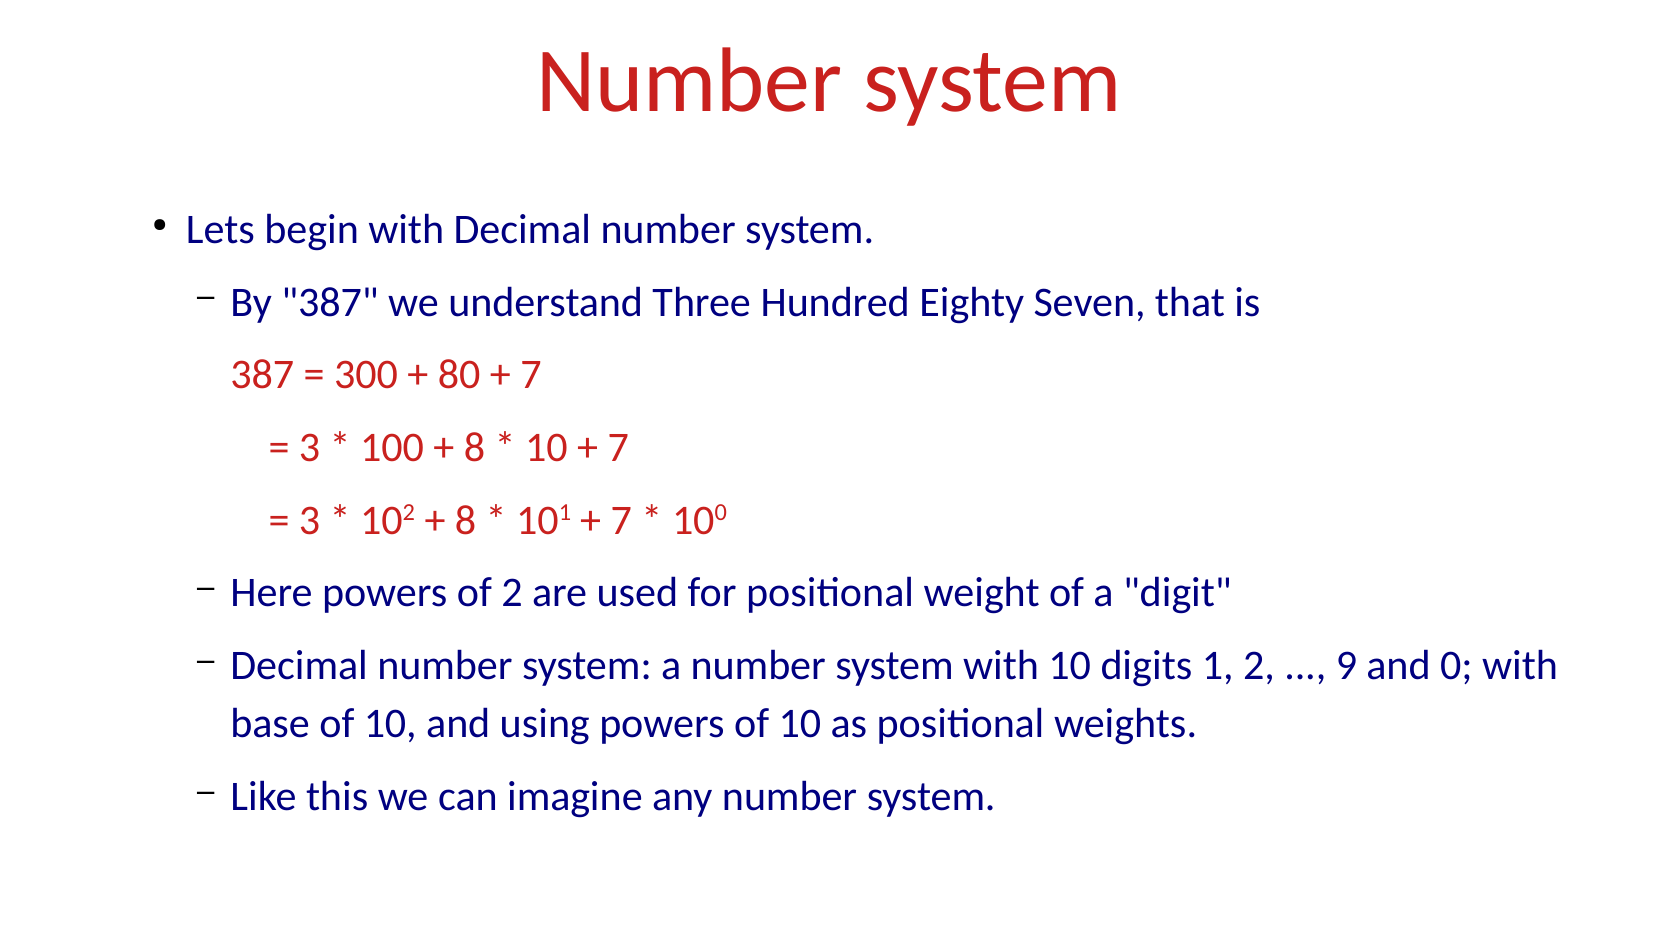

# Number system
Lets begin with Decimal number system.
By "387" we understand Three Hundred Eighty Seven, that is
387 = 300 + 80 + 7
 = 3 * 100 + 8 * 10 + 7
 = 3 * 102 + 8 * 101 + 7 * 100
Here powers of 2 are used for positional weight of a "digit"
Decimal number system: a number system with 10 digits 1, 2, ..., 9 and 0; with base of 10, and using powers of 10 as positional weights.
Like this we can imagine any number system.